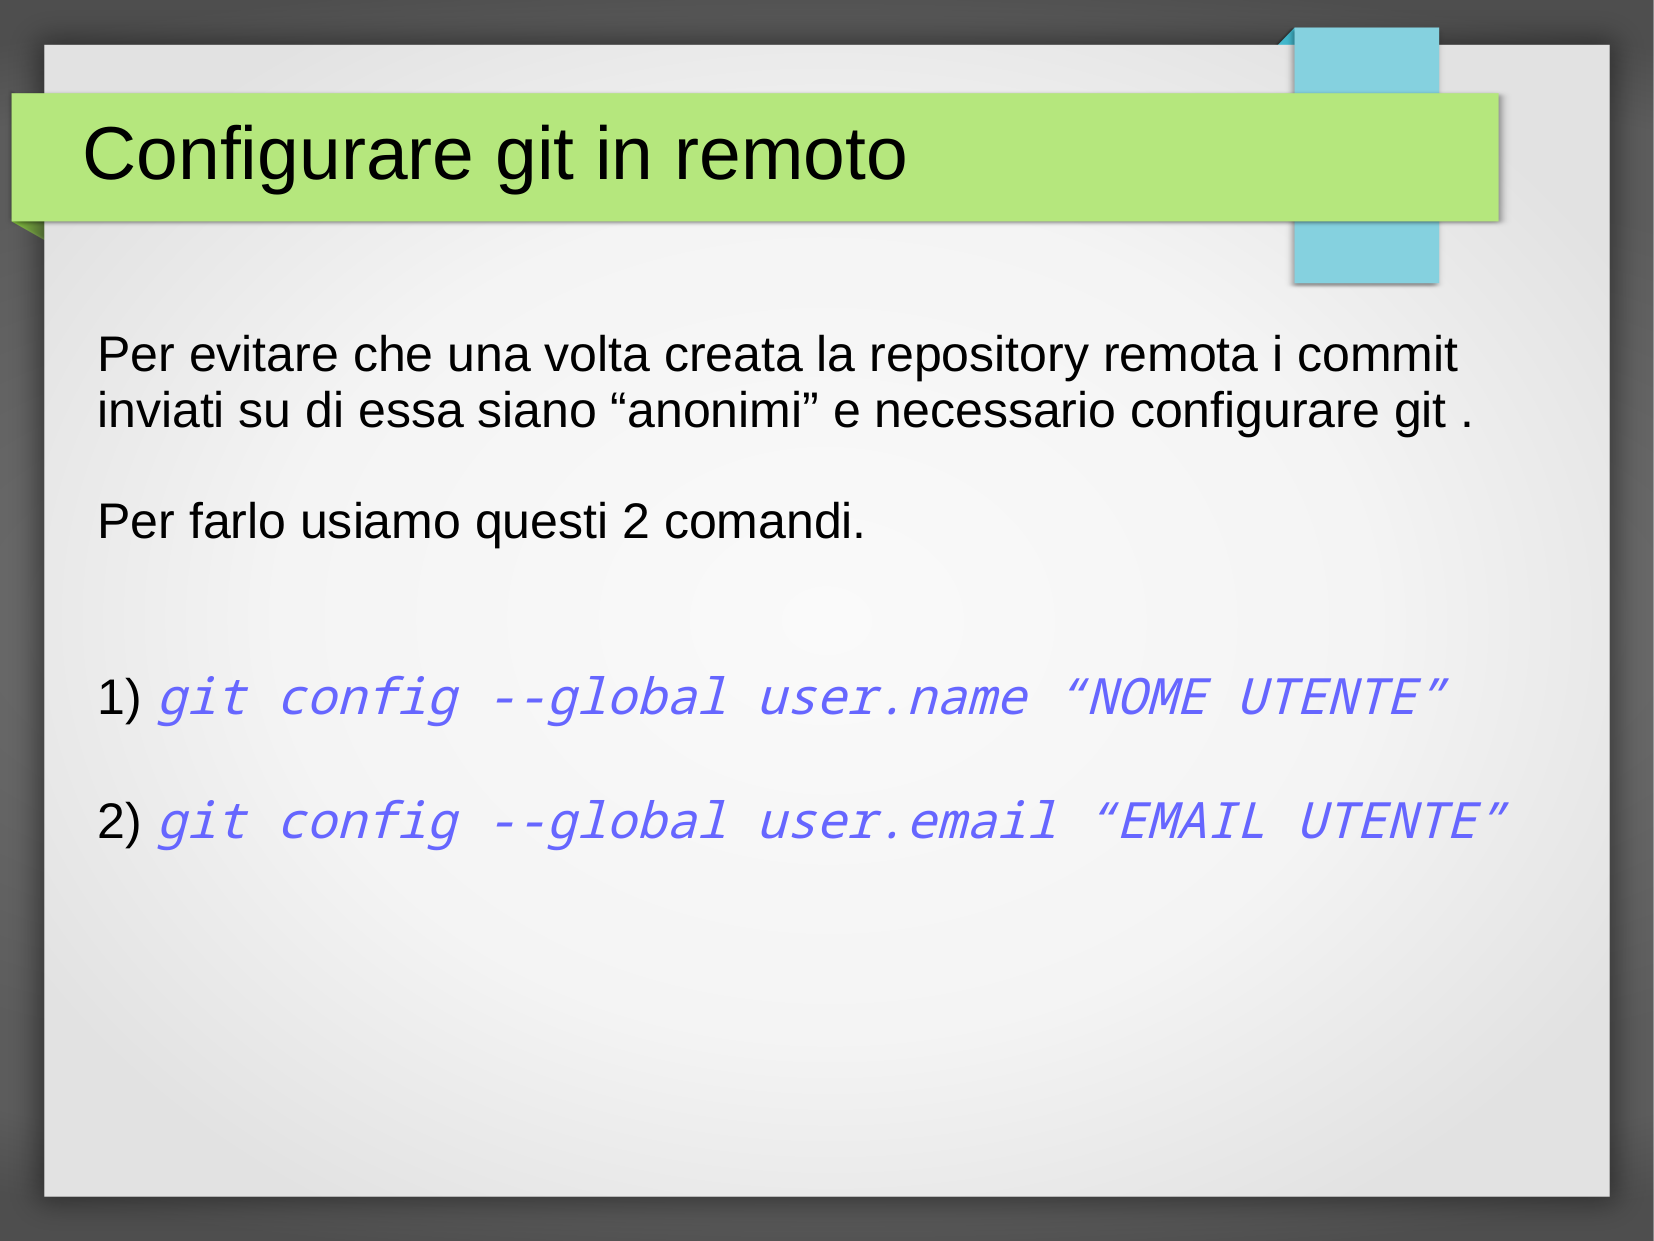

# Configurare git in remoto
Per evitare che una volta creata la repository remota i commit inviati su di essa siano “anonimi” e necessario configurare git .
Per farlo usiamo questi 2 comandi.
1) git config --global user.name “NOME UTENTE”
2) git config --global user.email “EMAIL UTENTE”